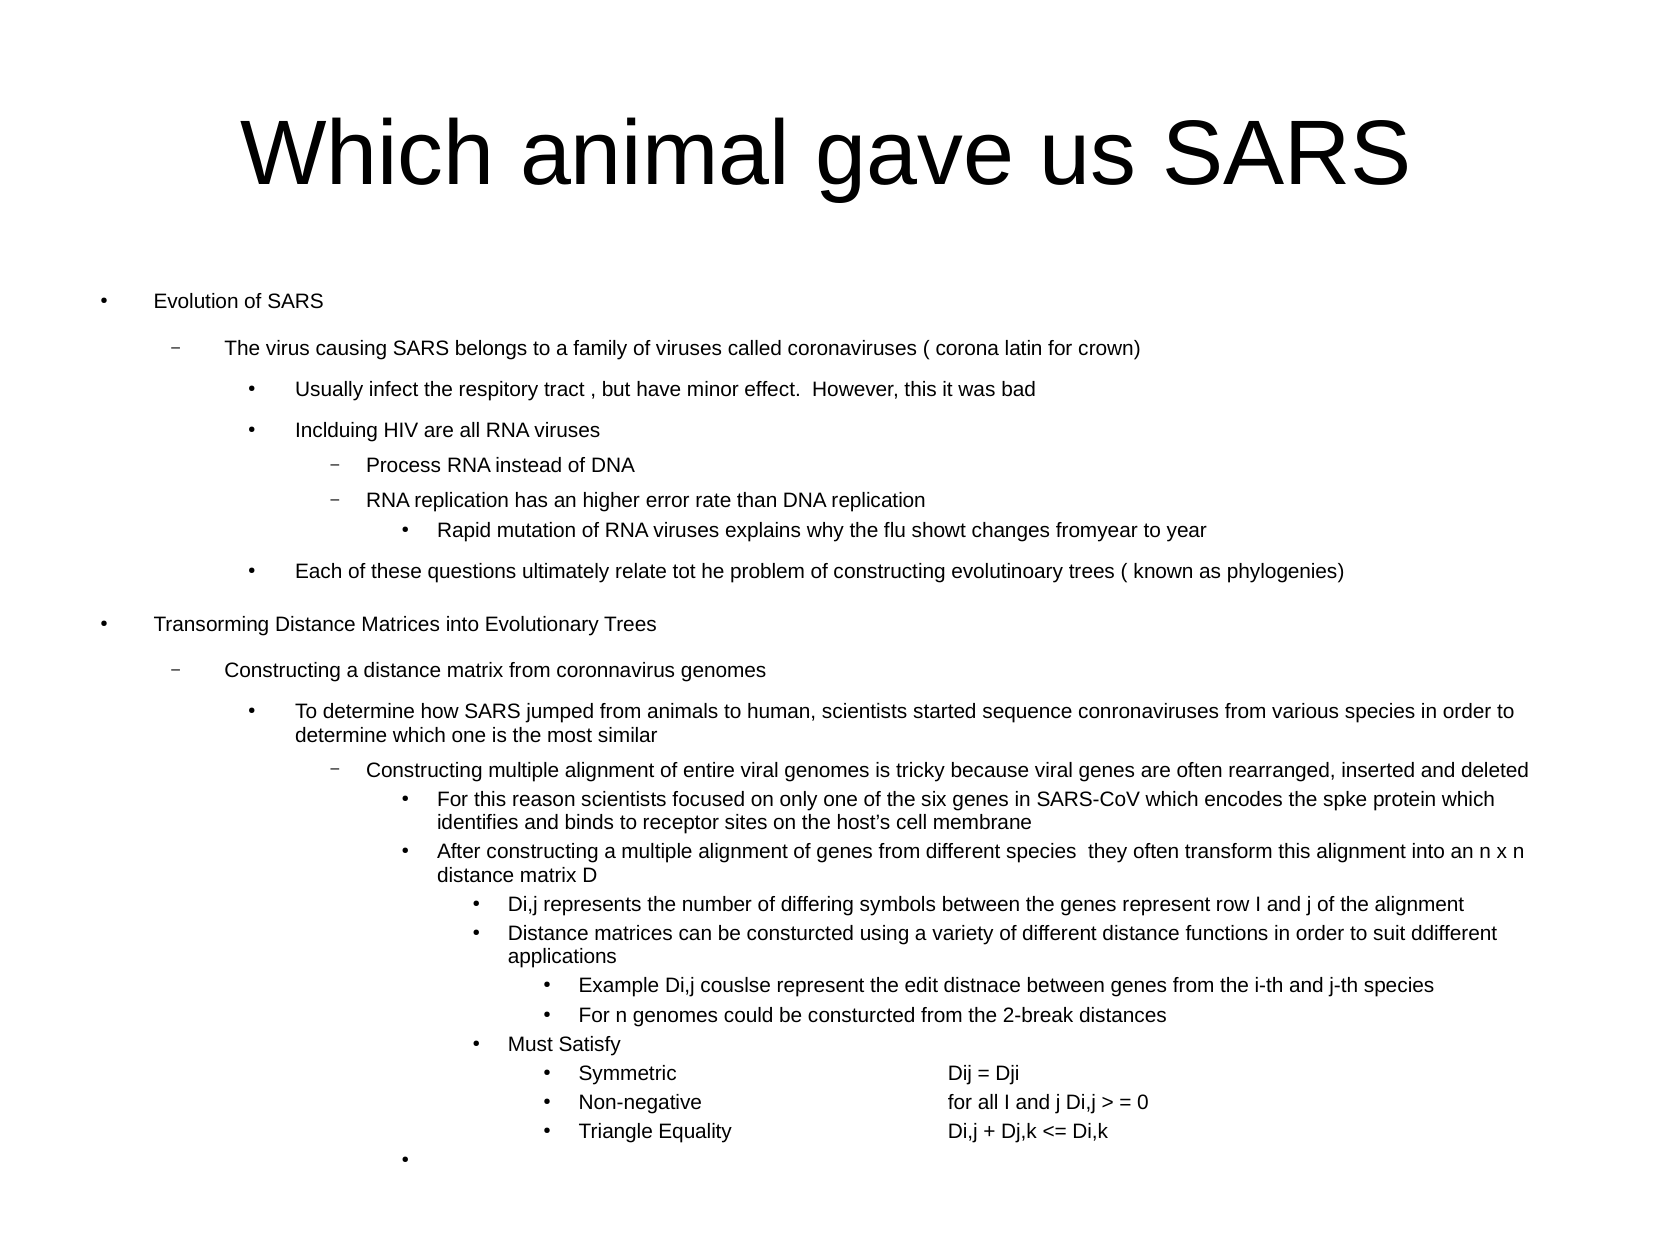

# Which animal gave us SARS
Evolution of SARS
The virus causing SARS belongs to a family of viruses called coronaviruses ( corona latin for crown)
Usually infect the respitory tract , but have minor effect. However, this it was bad
Inclduing HIV are all RNA viruses
Process RNA instead of DNA
RNA replication has an higher error rate than DNA replication
Rapid mutation of RNA viruses explains why the flu showt changes fromyear to year
Each of these questions ultimately relate tot he problem of constructing evolutinoary trees ( known as phylogenies)
Transorming Distance Matrices into Evolutionary Trees
Constructing a distance matrix from coronnavirus genomes
To determine how SARS jumped from animals to human, scientists started sequence conronaviruses from various species in order to determine which one is the most similar
Constructing multiple alignment of entire viral genomes is tricky because viral genes are often rearranged, inserted and deleted
For this reason scientists focused on only one of the six genes in SARS-CoV which encodes the spke protein which identifies and binds to receptor sites on the host’s cell membrane
After constructing a multiple alignment of genes from different species they often transform this alignment into an n x n distance matrix D
Di,j represents the number of differing symbols between the genes represent row I and j of the alignment
Distance matrices can be consturcted using a variety of different distance functions in order to suit ddifferent applications
Example Di,j couslse represent the edit distnace between genes from the i-th and j-th species
For n genomes could be consturcted from the 2-break distances
Must Satisfy
Symmetric 				Dij = Dji
Non-negative				for all I and j Di,j > = 0
Triangle Equality 			Di,j + Dj,k <= Di,k